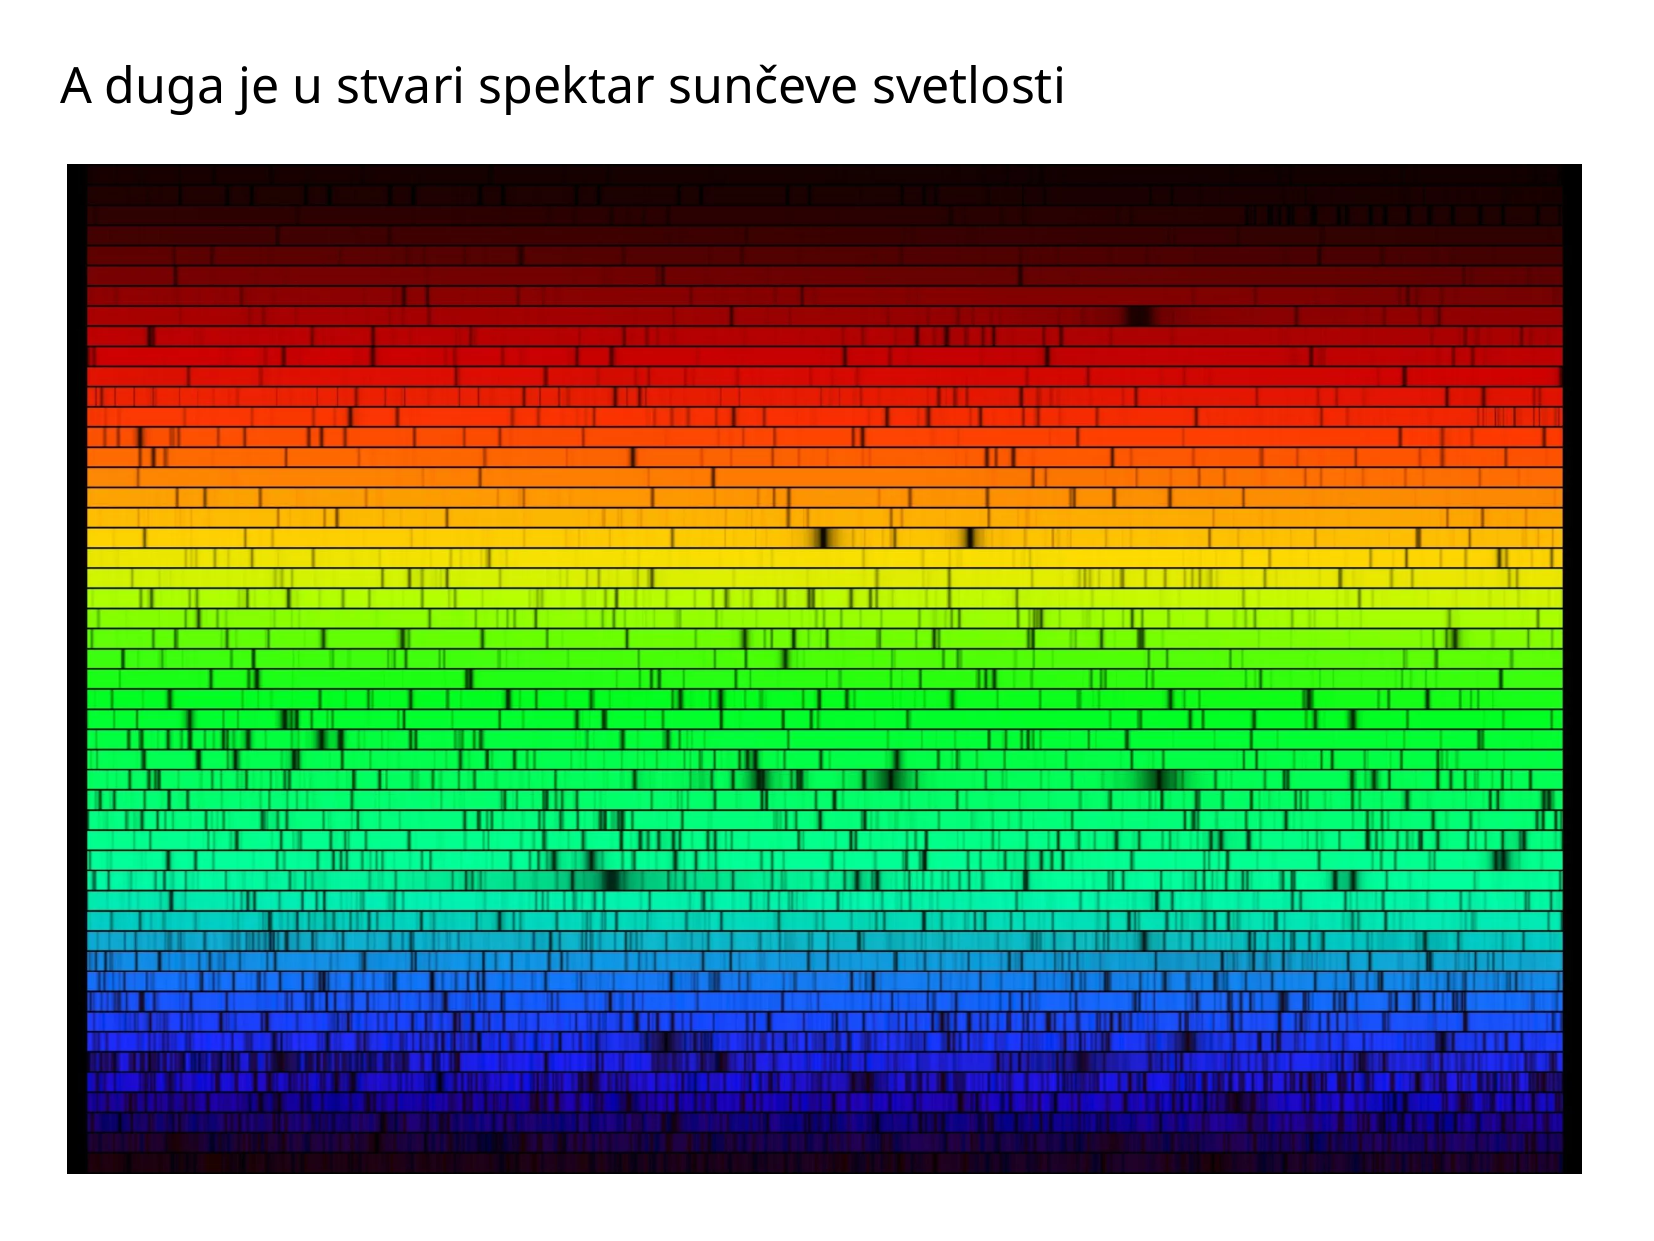

# A duga je u stvari spektar sunčeve svetlosti